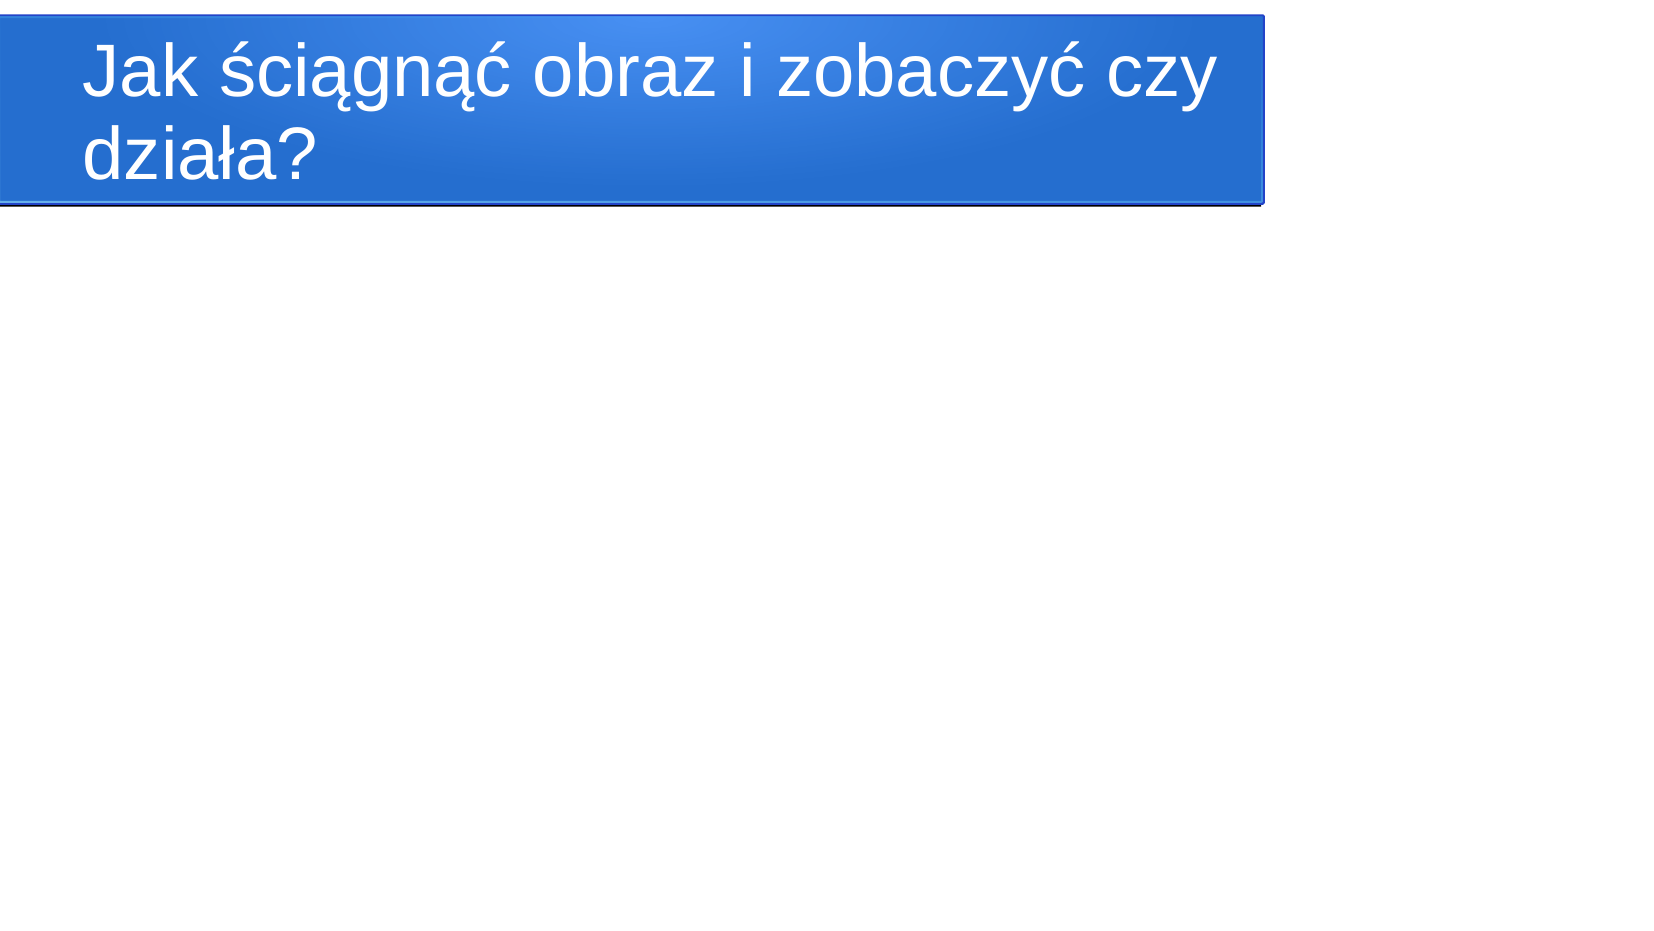

# Jak ściągnąć obraz i zobaczyć czy działa?